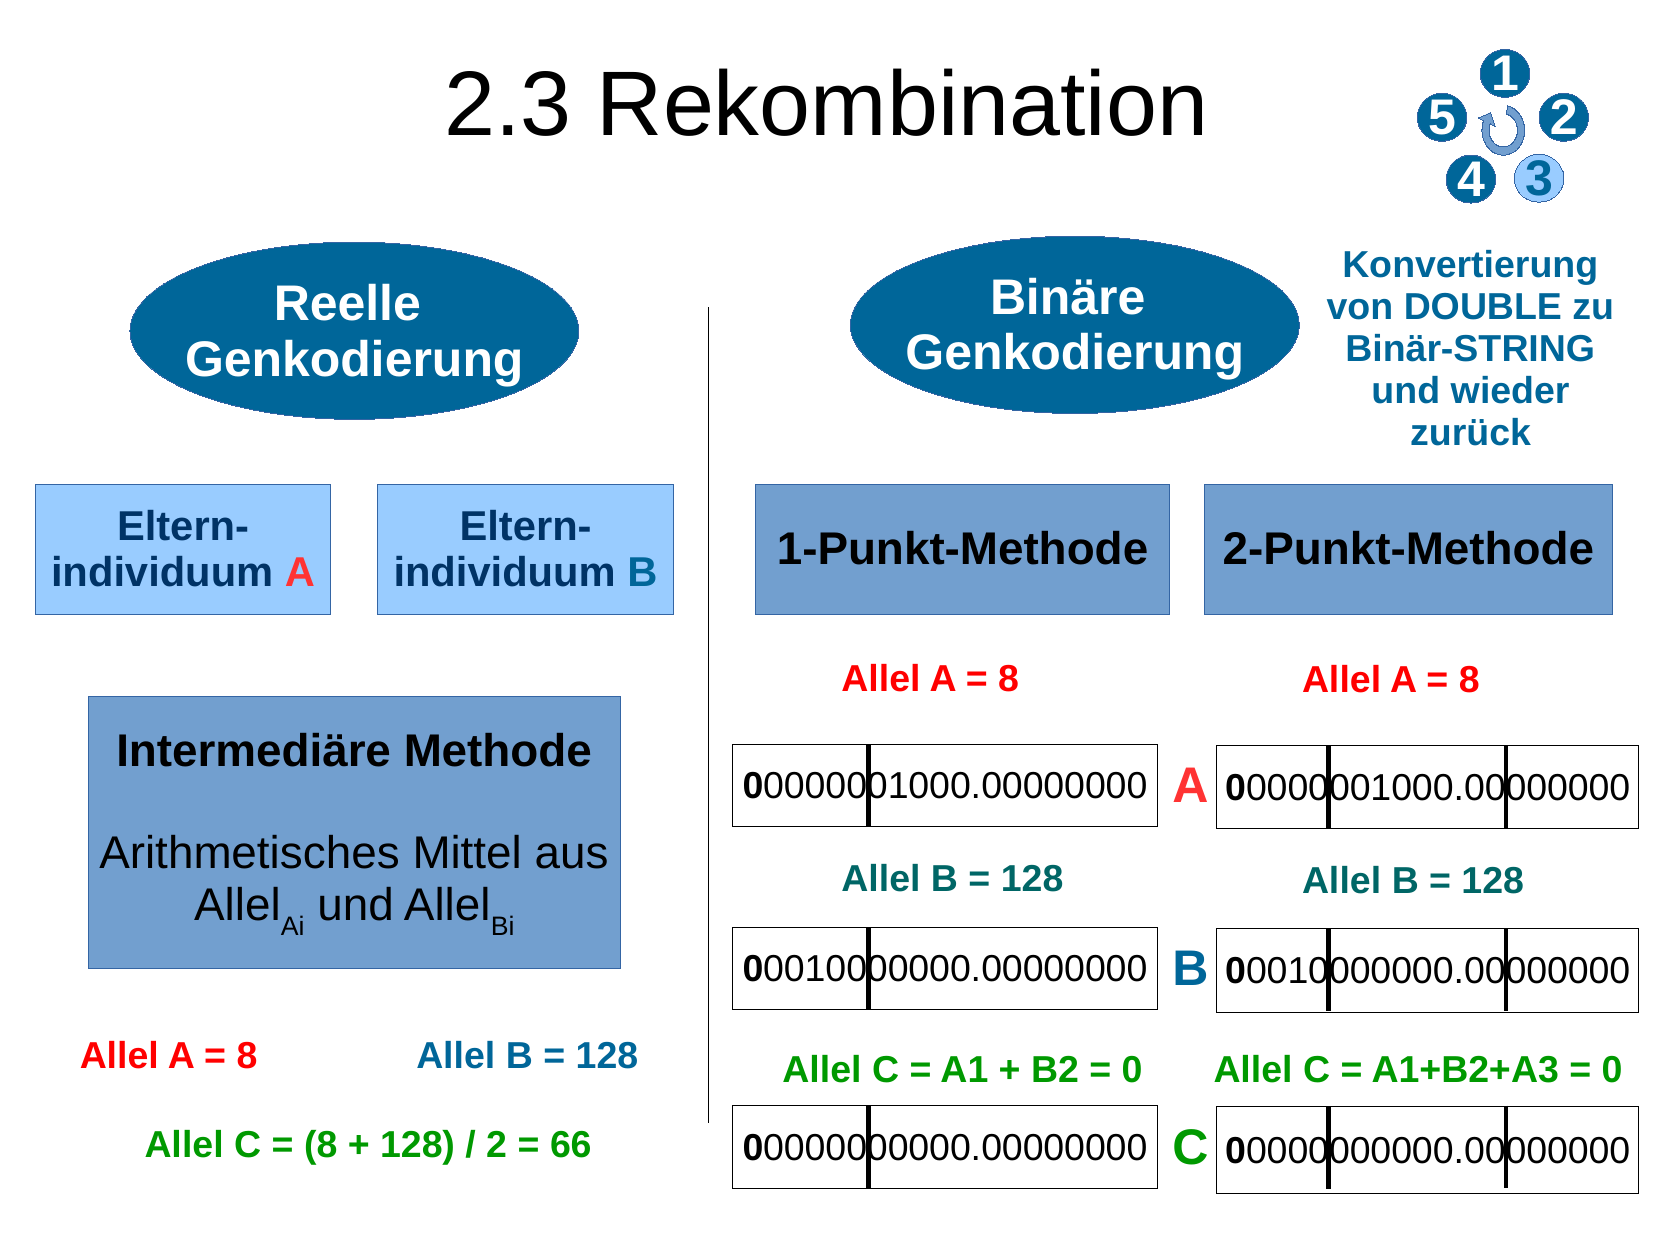

# 2.3 Rekombination
1
5
2
3
4
Konvertierung von DOUBLE zu Binär-STRING und wieder zurück
Binäre
Genkodierung
Reelle
Genkodierung
Eltern-
individuum A
Eltern-
individuum B
1-Punkt-Methode
2-Punkt-Methode
Allel A = 8
Allel A = 8
Intermediäre Methode
Arithmetisches Mittel aus
AllelAi und AllelBi
00000001000.00000000
00000001000.00000000
A
Allel B = 128
Allel B = 128
00010000000.00000000
00010000000.00000000
B
Allel A = 8
Allel B = 128
Allel C = A1 + B2 = 0
Allel C = A1+B2+A3 = 0
00000000000.00000000
00000000000.00000000
C
Allel C = (8 + 128) / 2 = 66